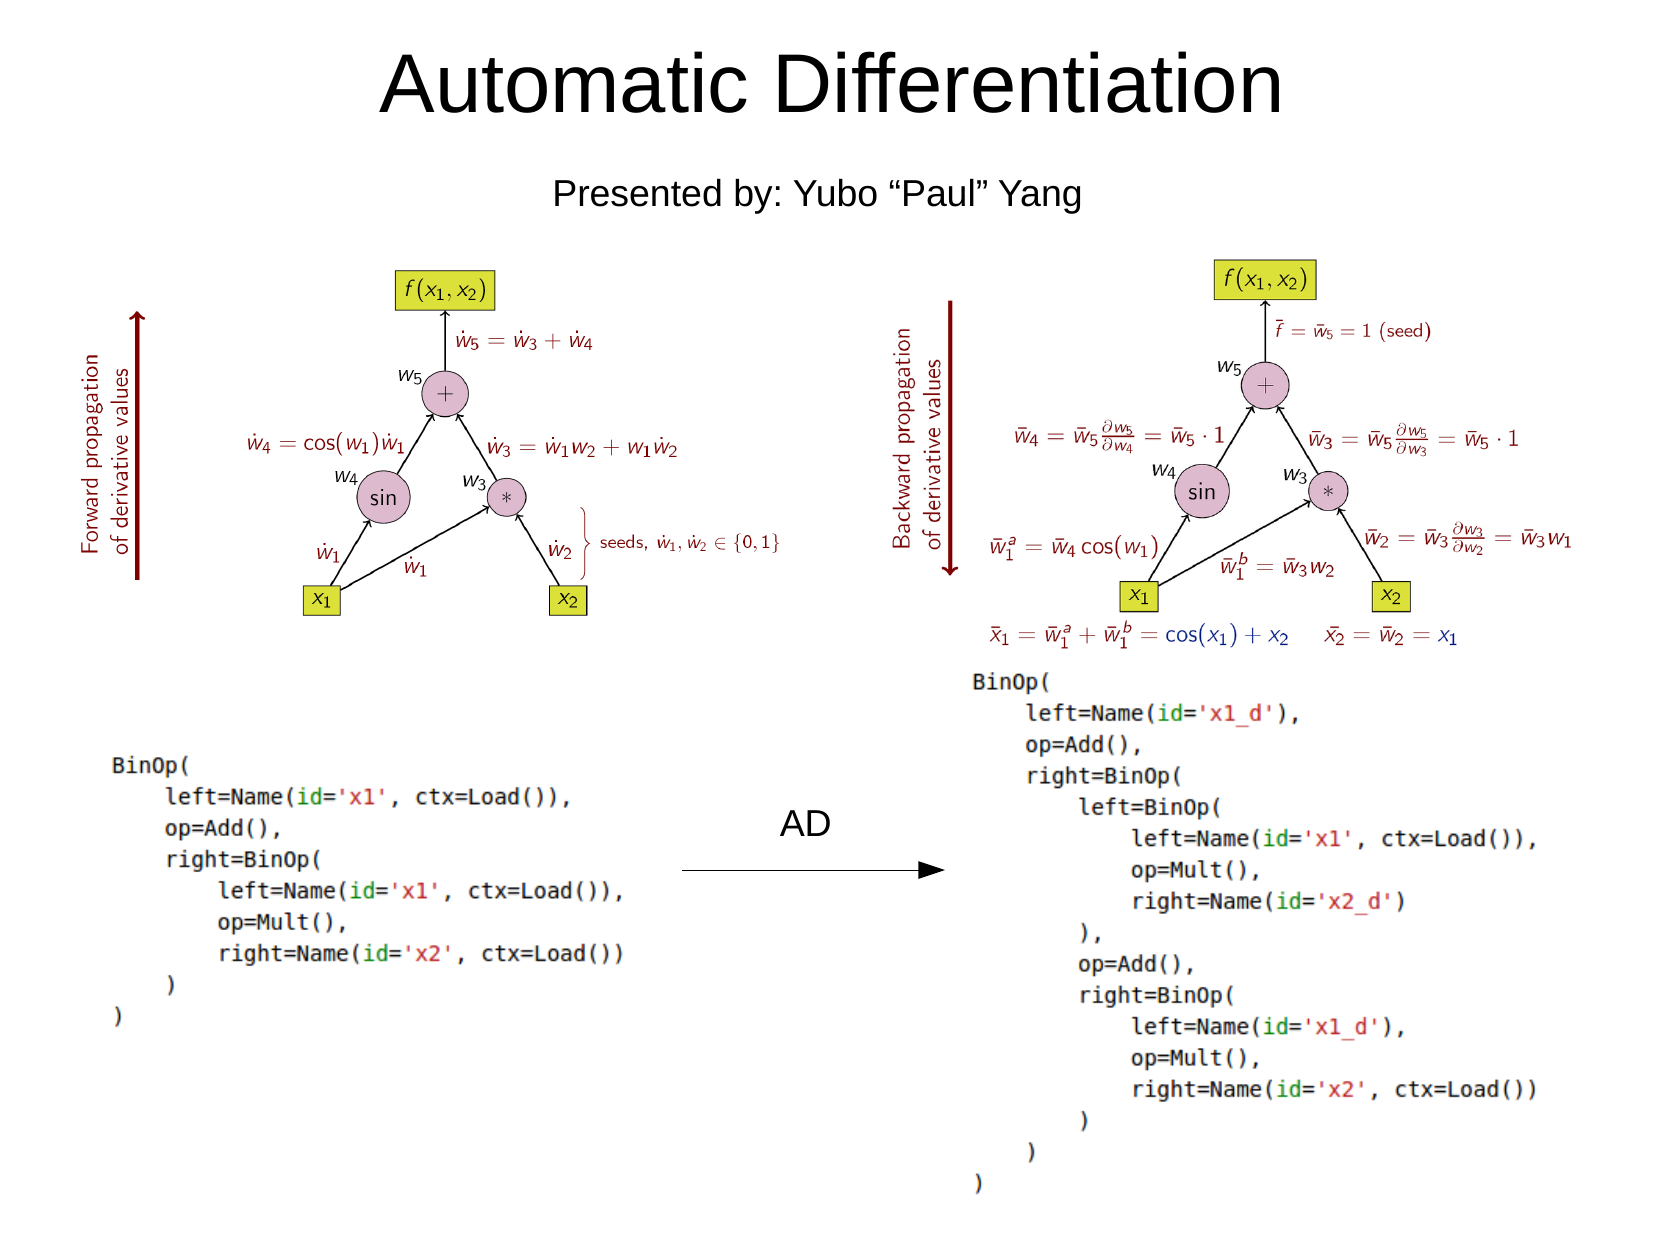

Automatic Differentiation
Presented by: Yubo “Paul” Yang
AD